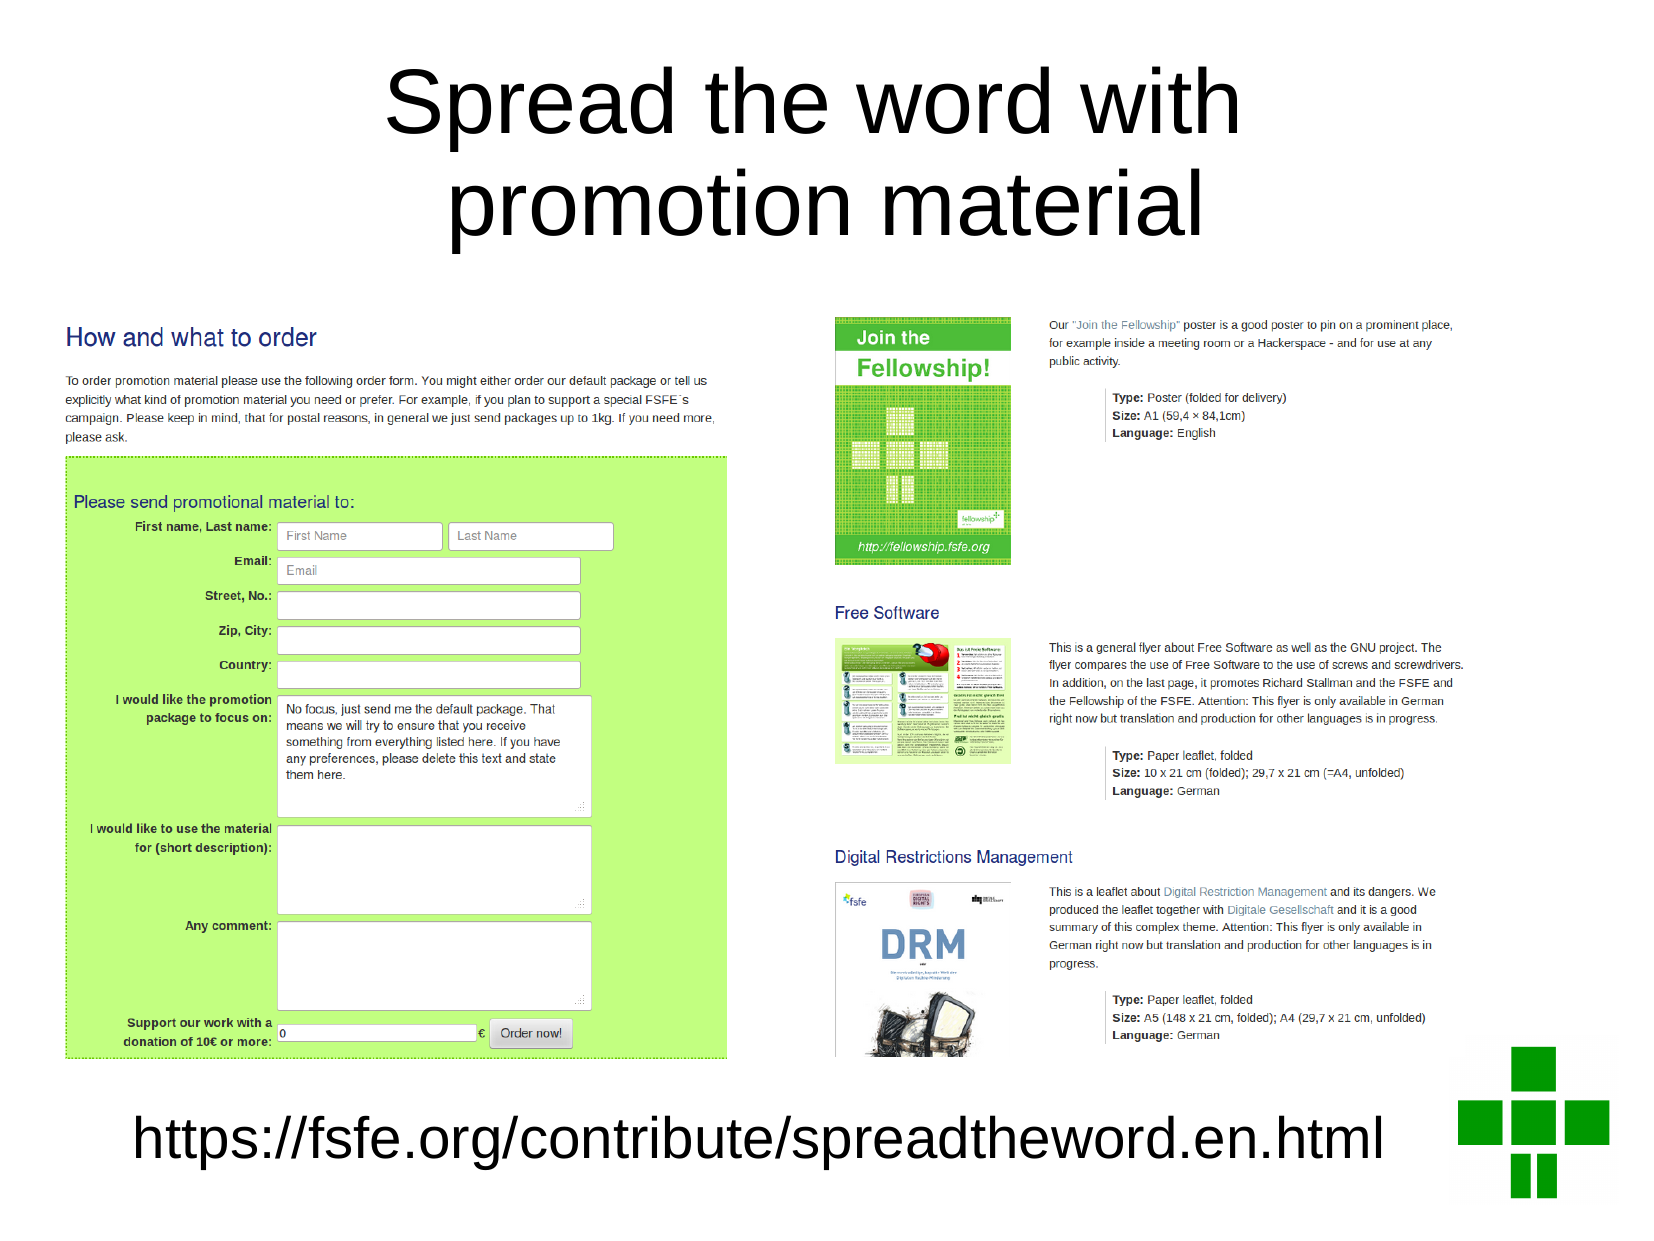

# Spread the word with promotion material
https://fsfe.org/contribute/spreadtheword.en.html